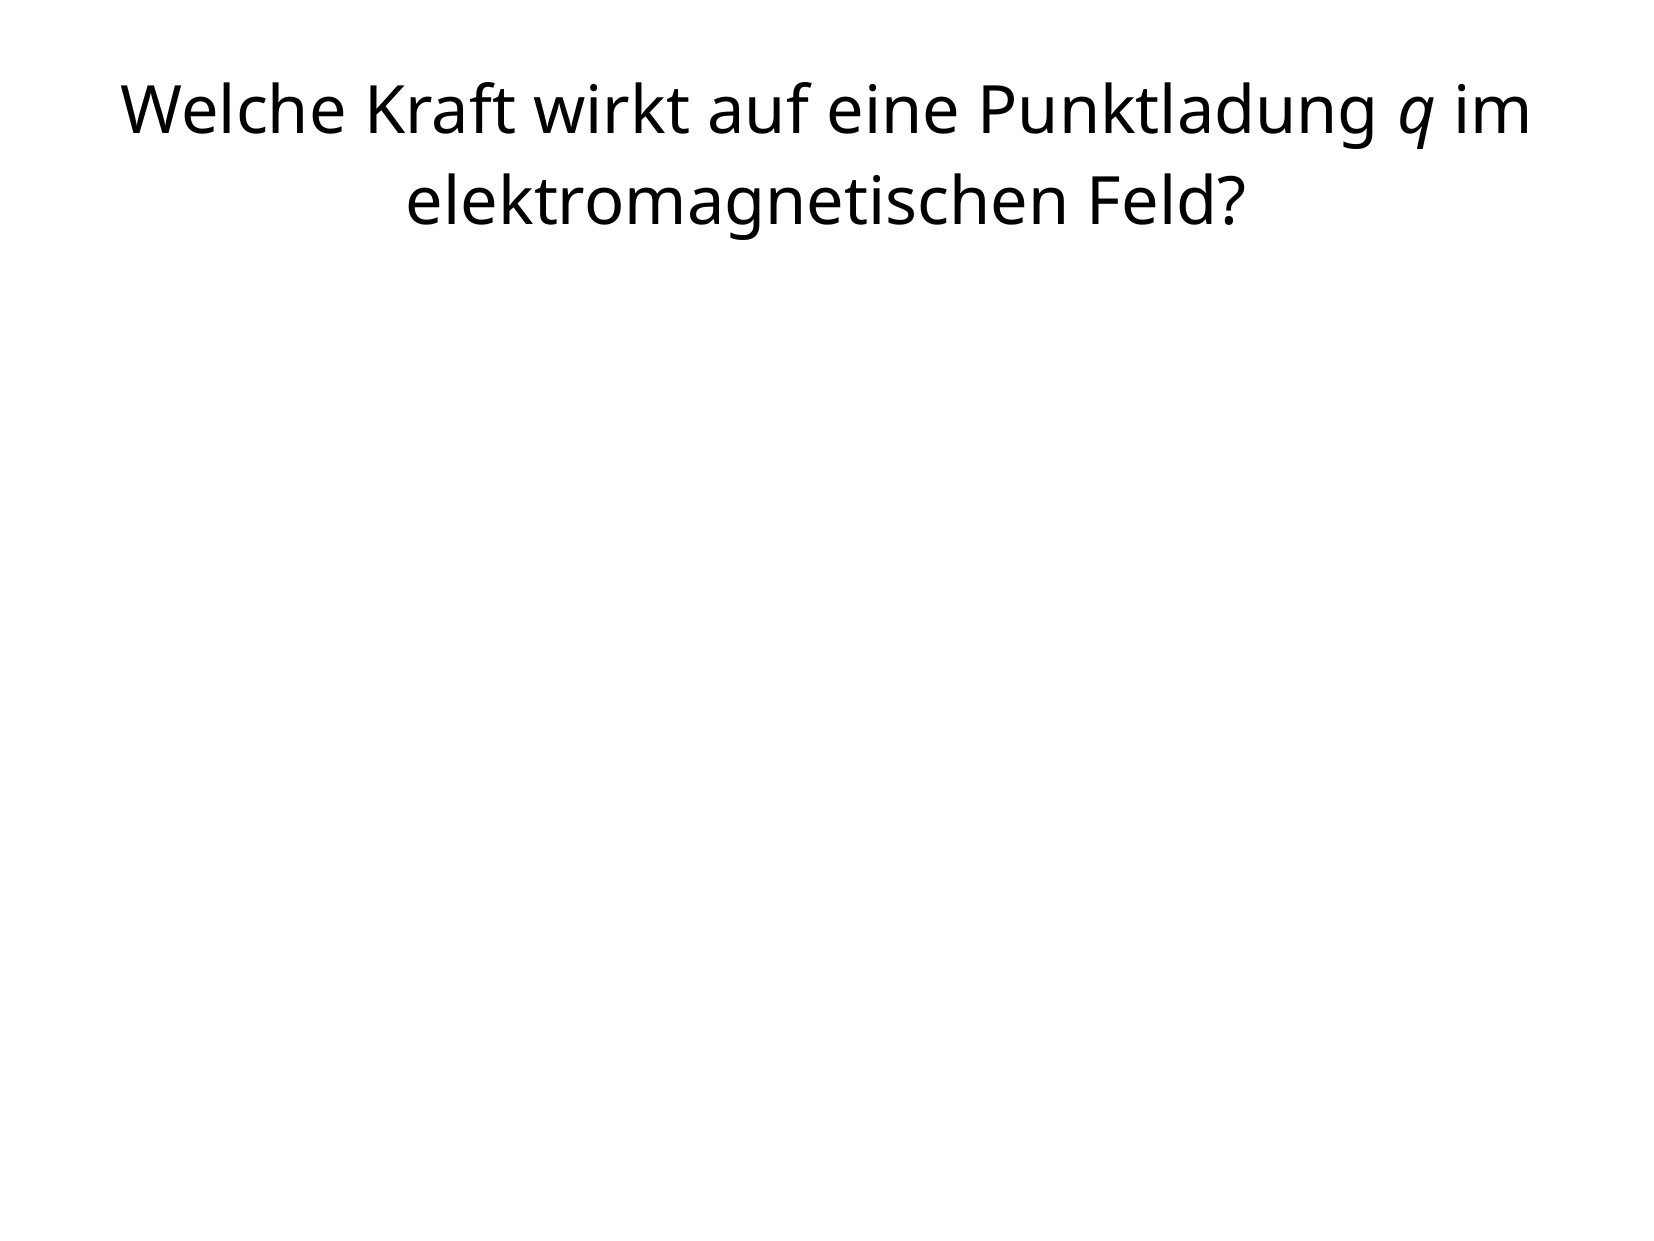

# Welche Kraft wirkt auf eine Punktladung q im elektromagnetischen Feld?